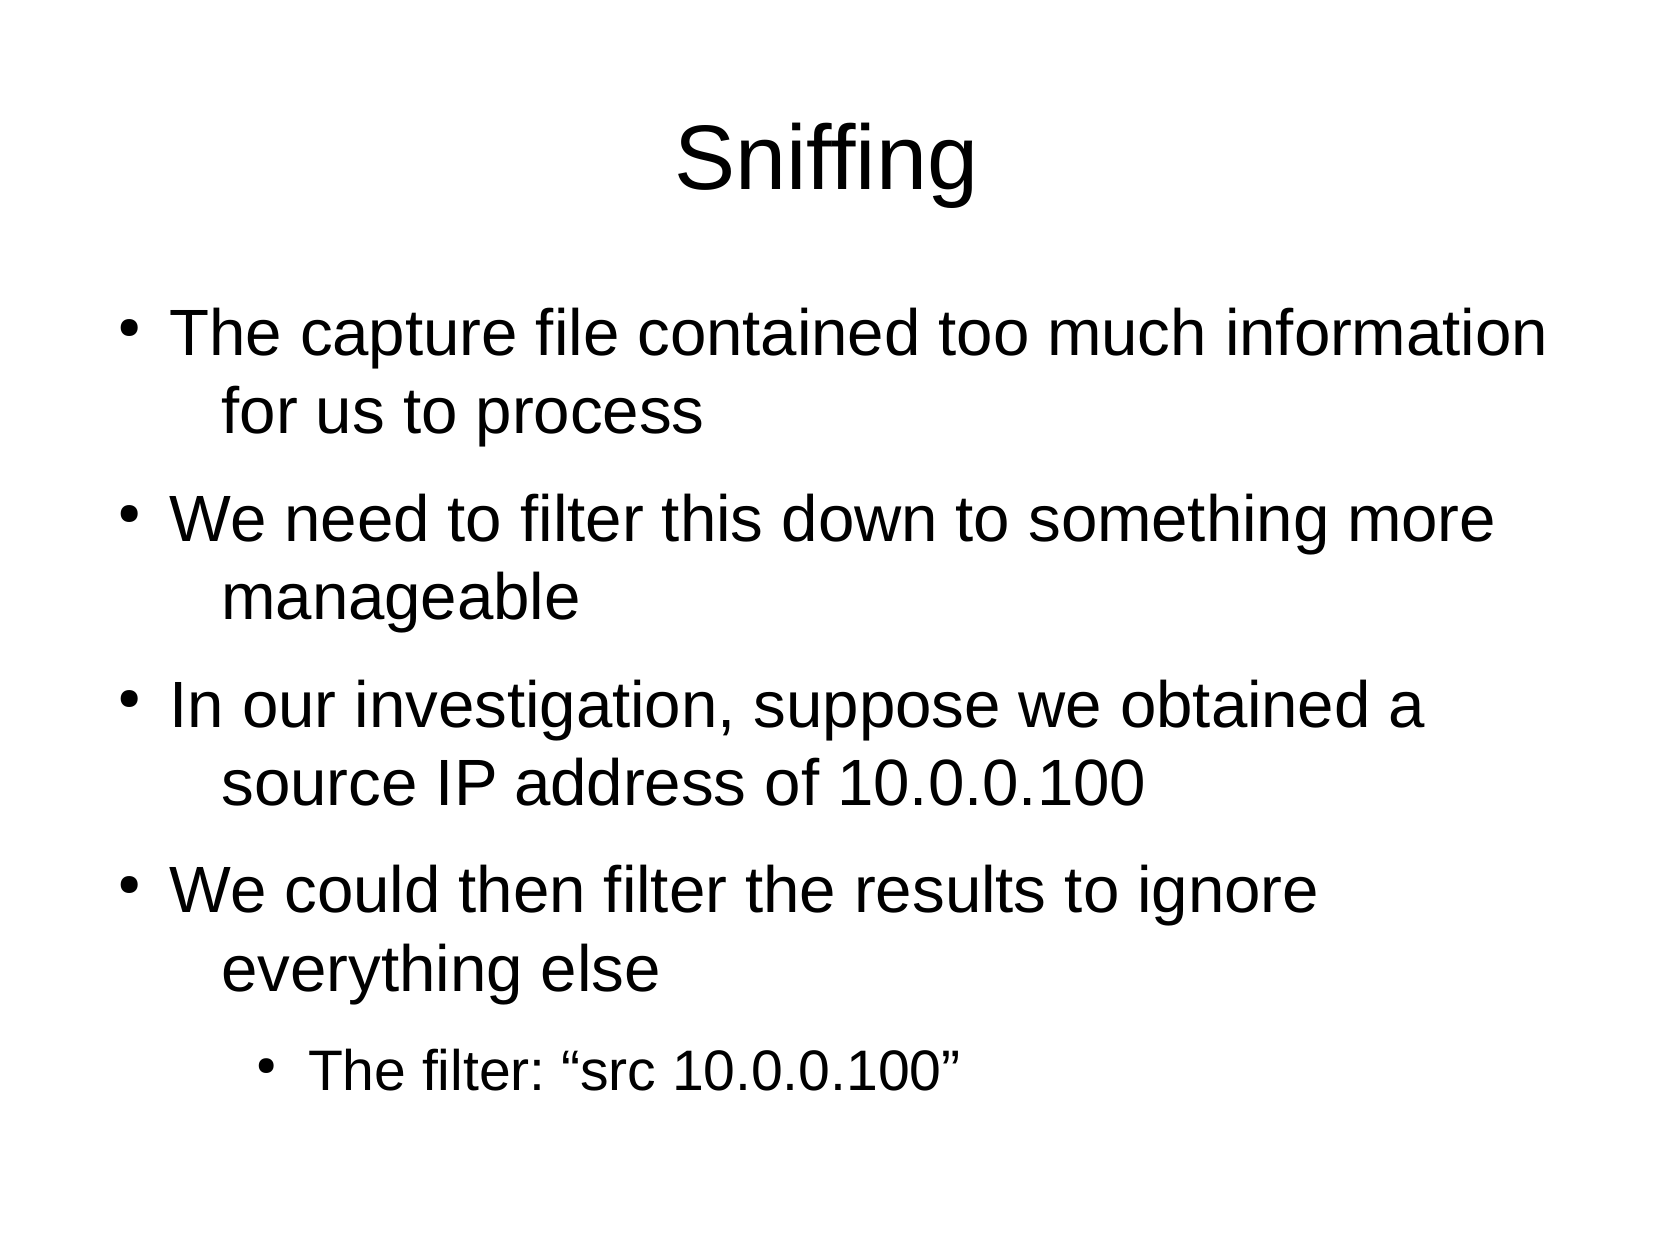

# Sniffing
The capture file contained too much information for us to process
We need to filter this down to something more manageable
In our investigation, suppose we obtained a source IP address of 10.0.0.100
We could then filter the results to ignore everything else
The filter: “src 10.0.0.100”